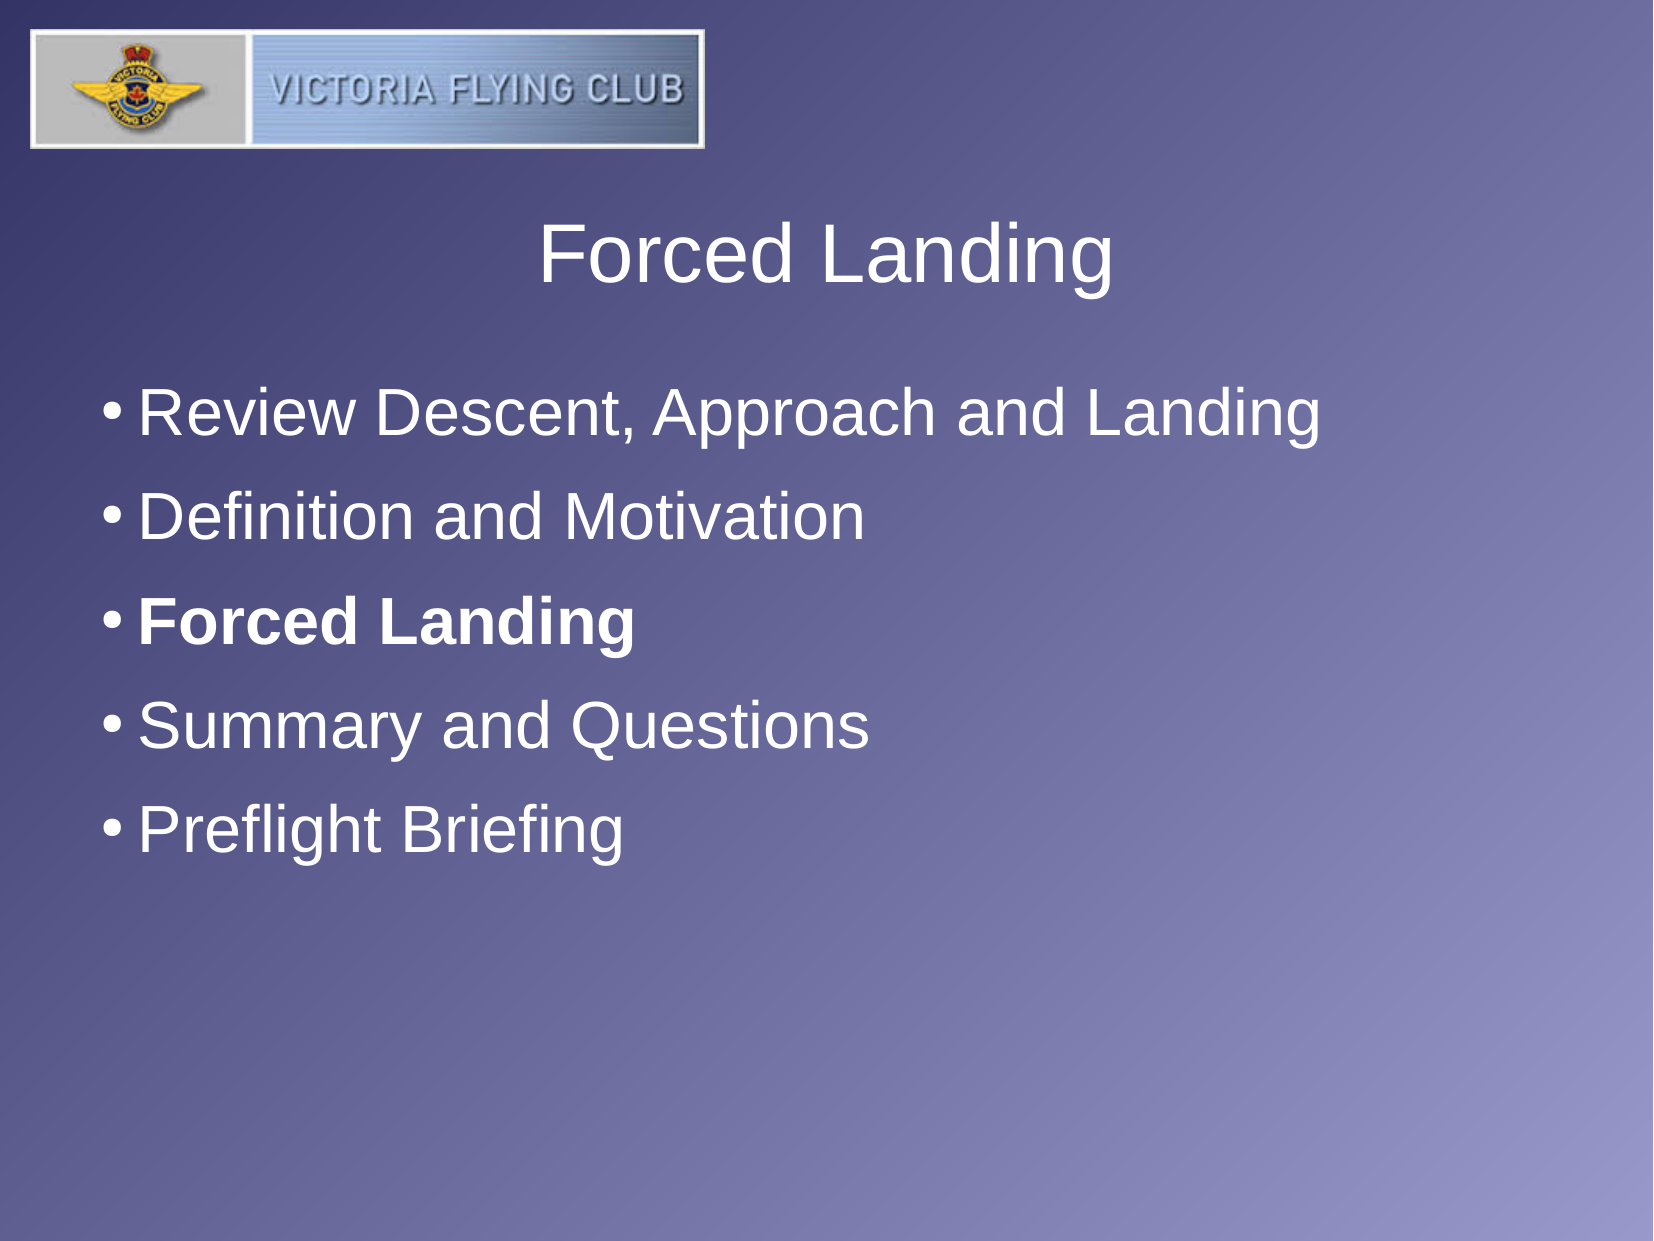

# Forced Landing
Review Descent, Approach and Landing
Definition and Motivation
Forced Landing
Summary and Questions
Preflight Briefing